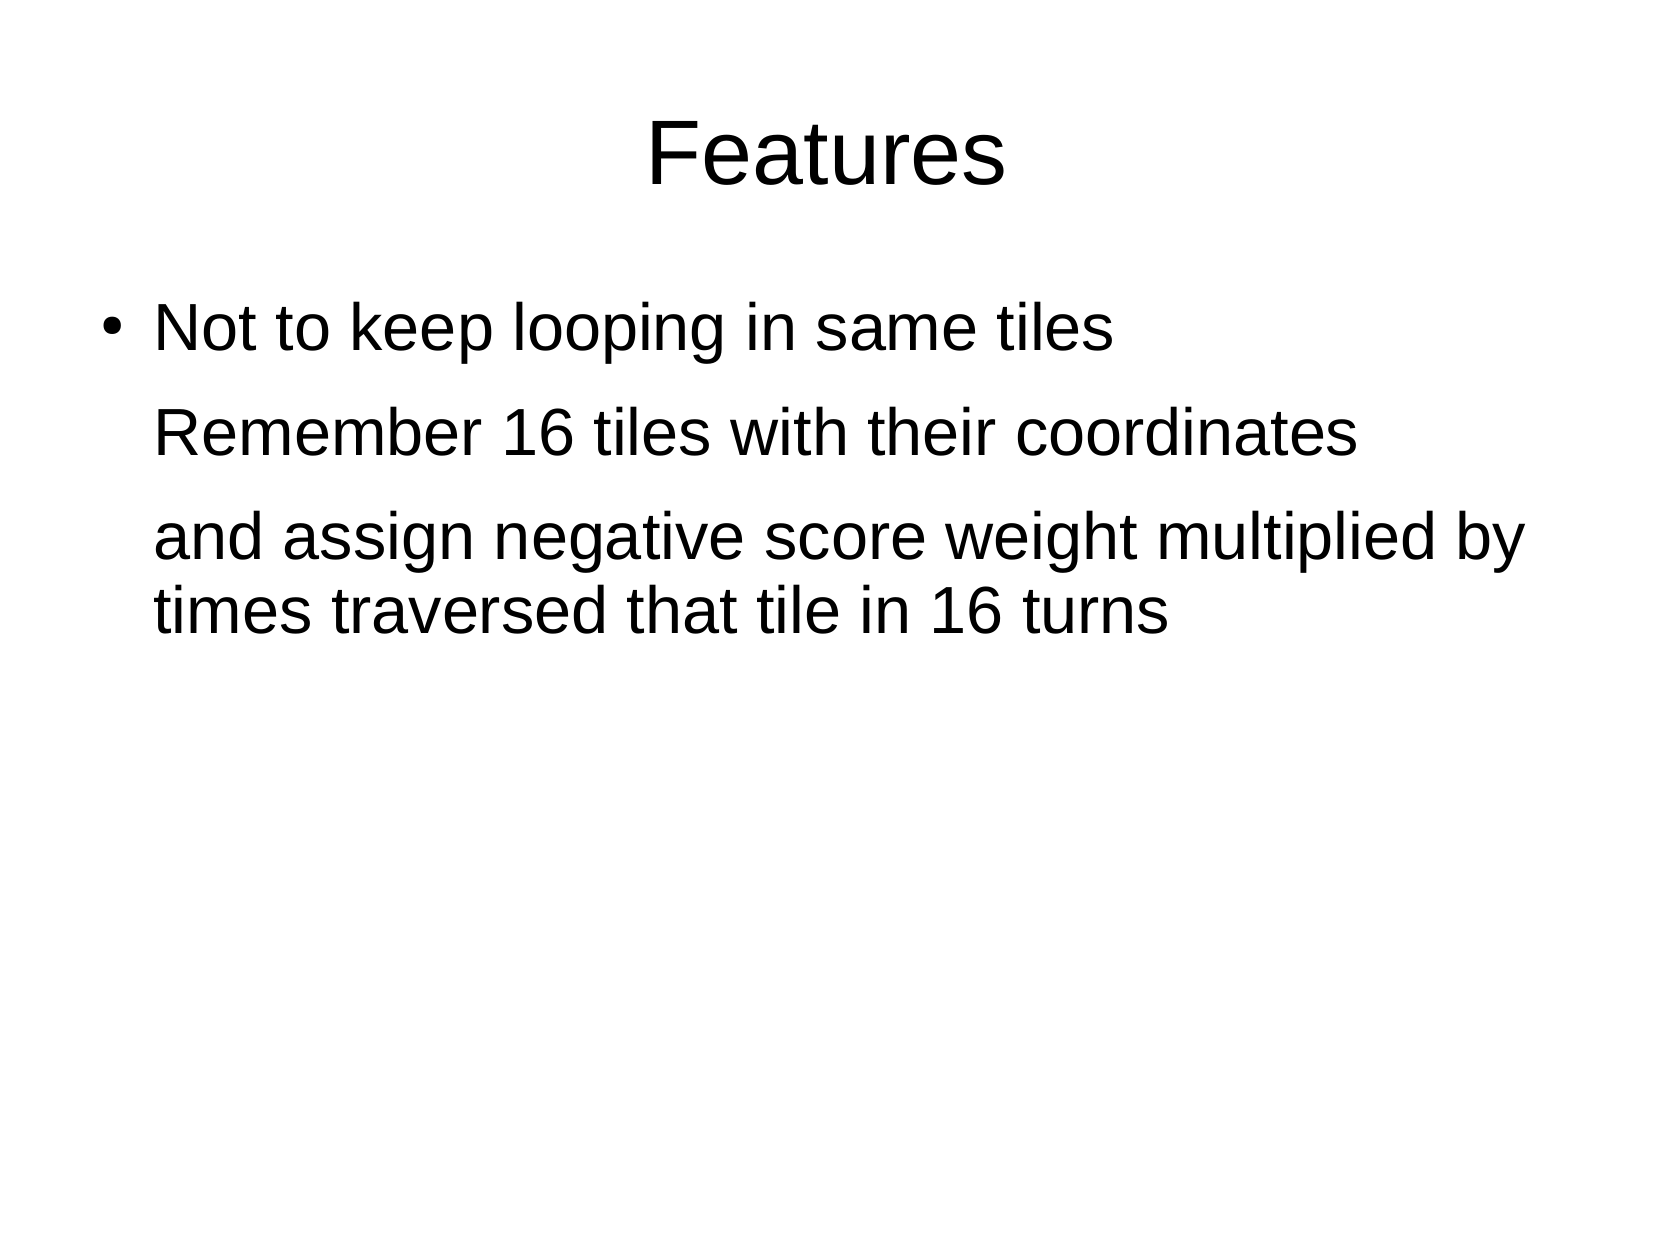

# Features
Not to keep looping in same tiles
Remember 16 tiles with their coordinates
and assign negative score weight multiplied by times traversed that tile in 16 turns